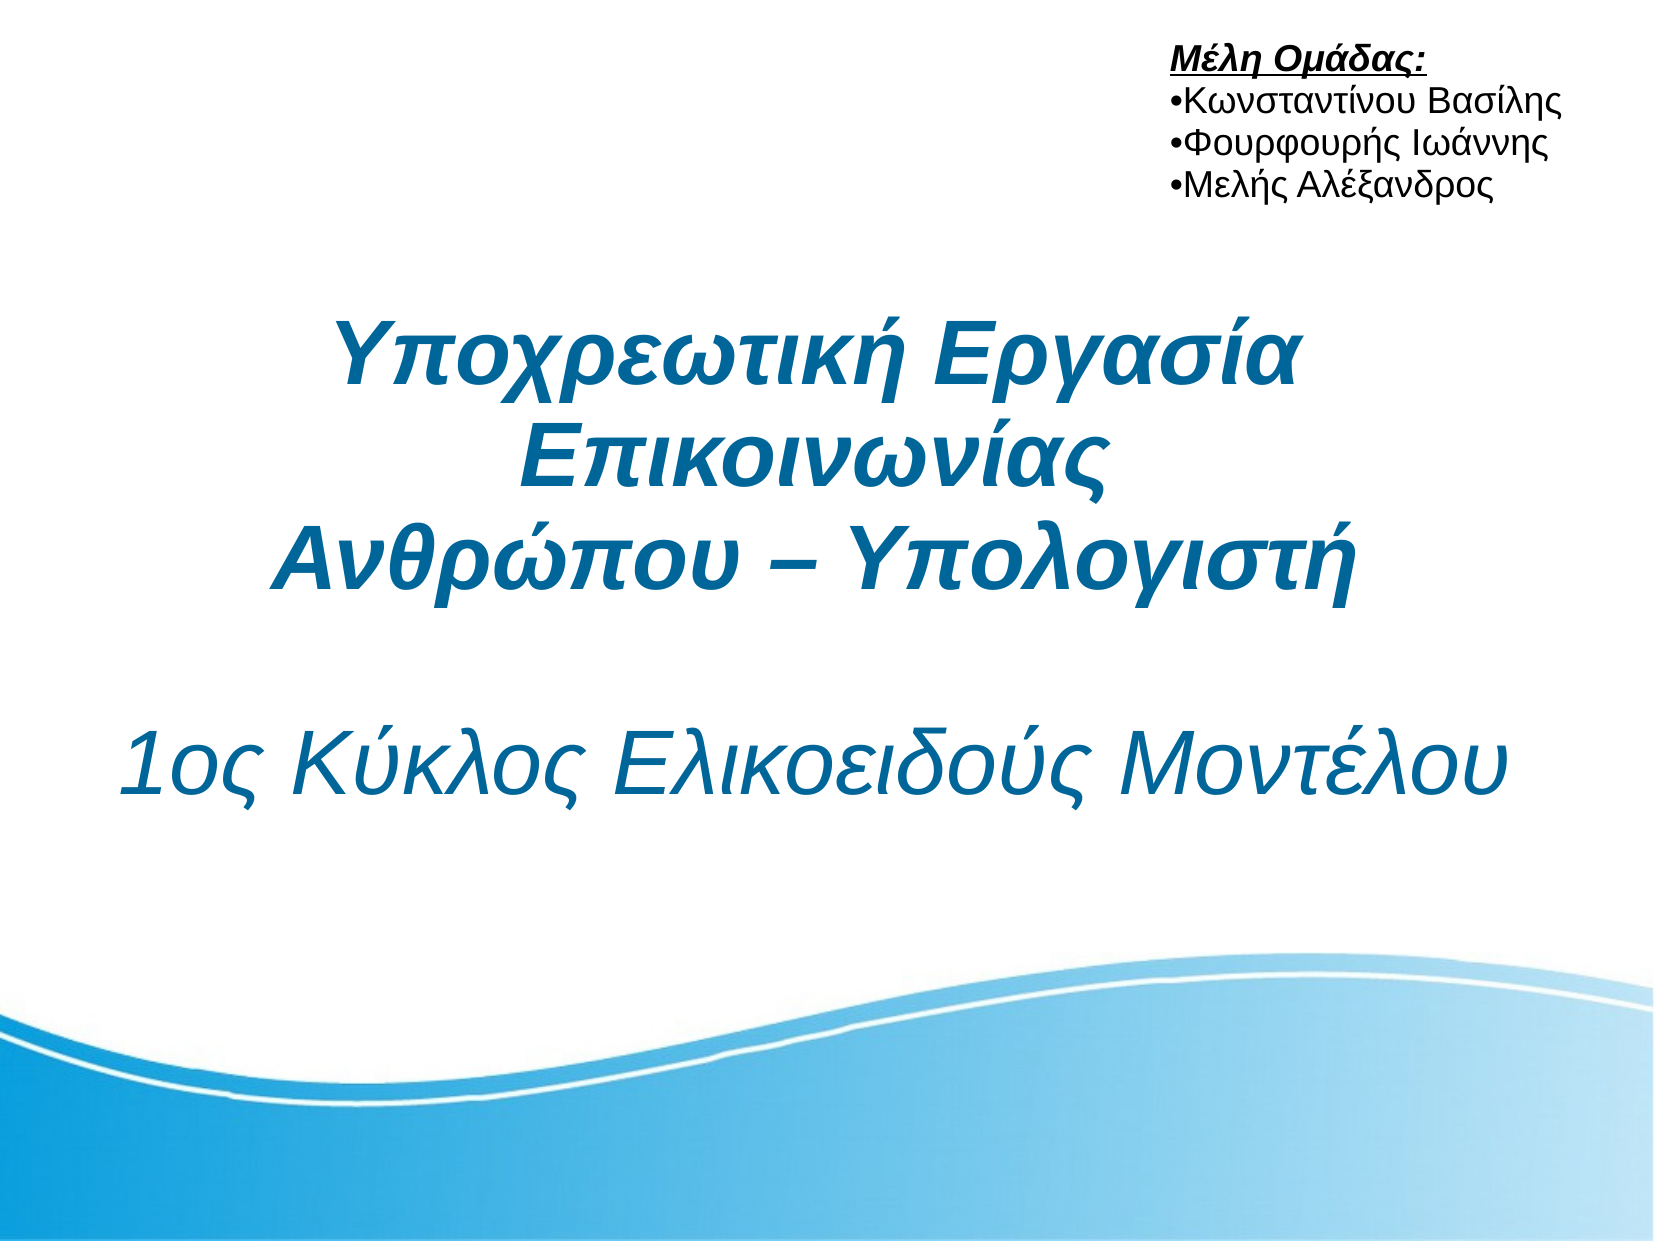

# Υποχρεωτική Εργασία Επικοινωνίας Ανθρώπου – Υπολογιστή 1ος Κύκλος Ελικοειδούς Μοντέλου
Μέλη Ομάδας:
•Κωνσταντίνου Βασίλης
•Φουρφουρής Ιωάννης
•Μελής Αλέξανδρος